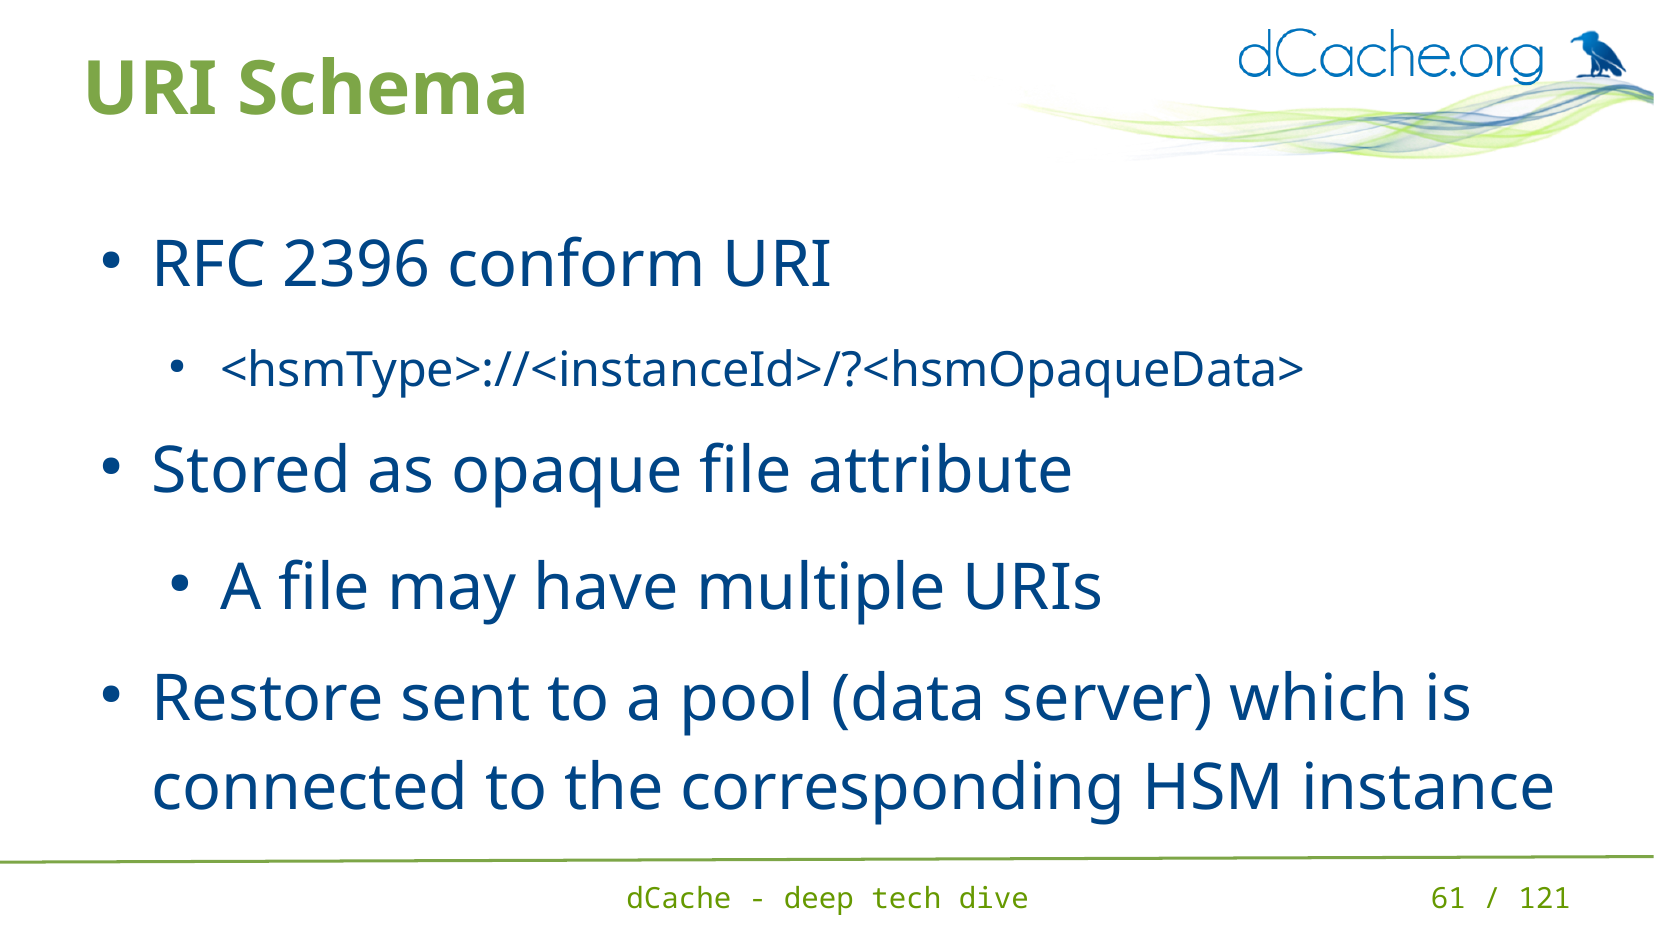

# URI Schema
RFC 2396 conform URI
<hsmType>://<instanceId>/?<hsmOpaqueData>
Stored as opaque file attribute
A file may have multiple URIs
Restore sent to a pool (data server) which is connected to the corresponding HSM instance
dCache - deep tech dive
61